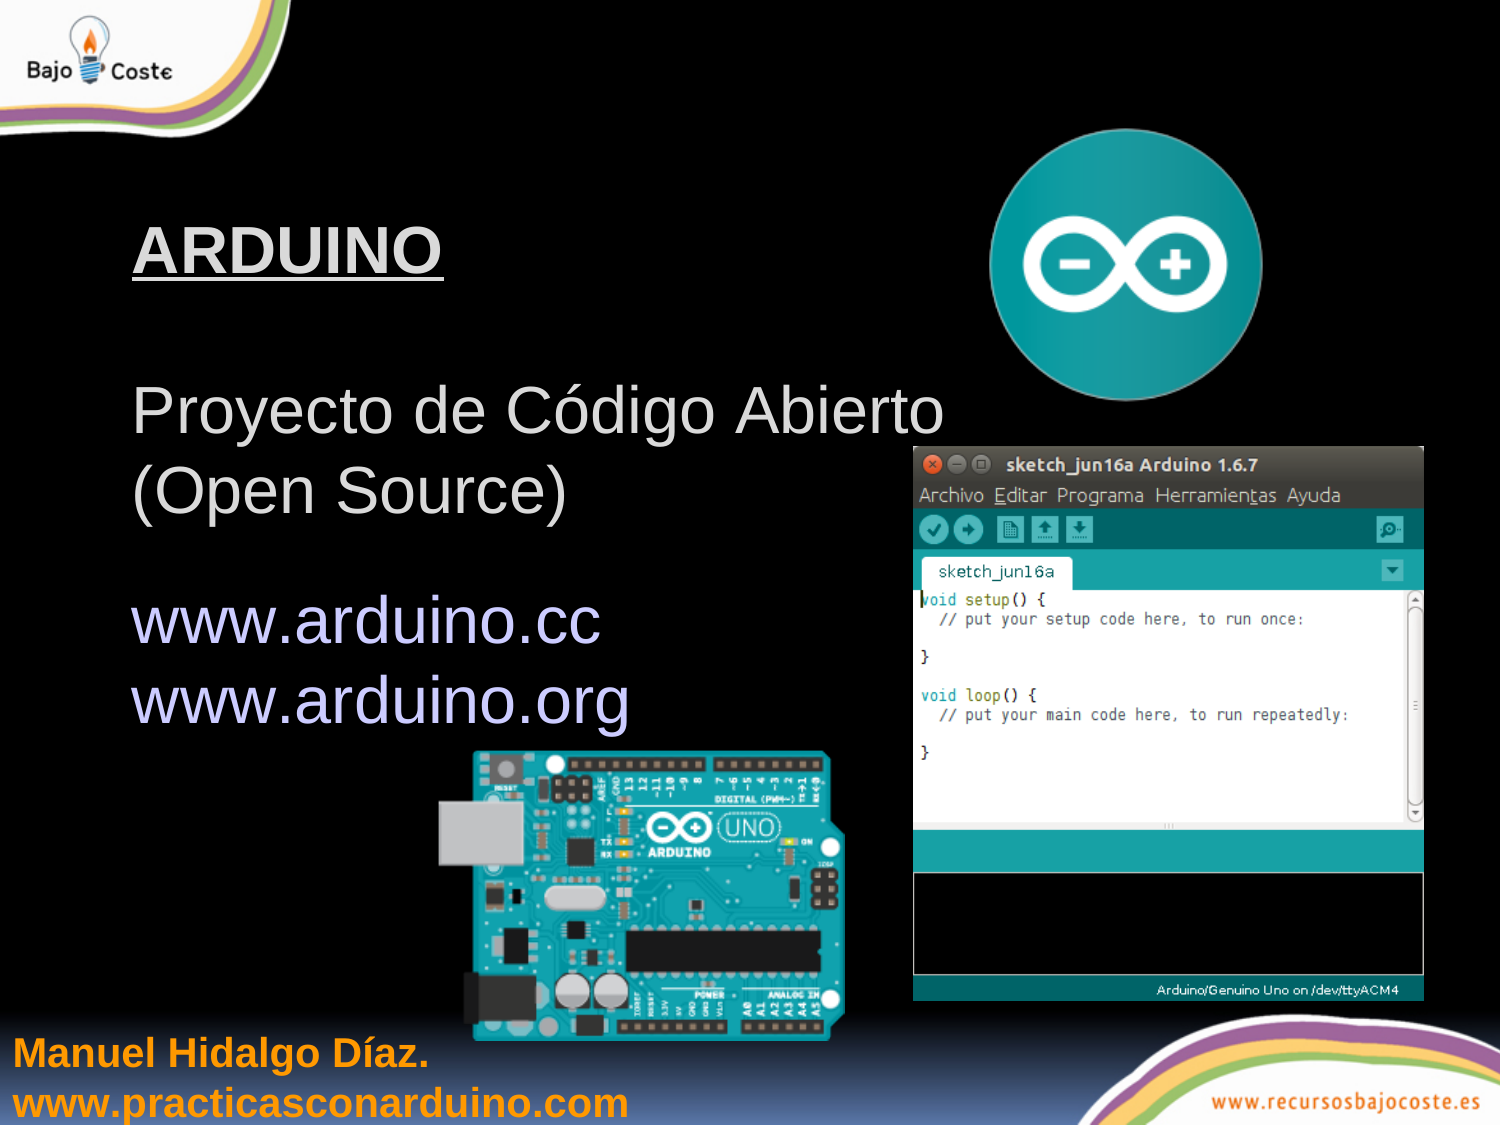

ARDUINO
Proyecto de Código Abierto
(Open Source)
www.arduino.cc
www.arduino.org
Manuel Hidalgo Díaz.
www.practicasconarduino.com